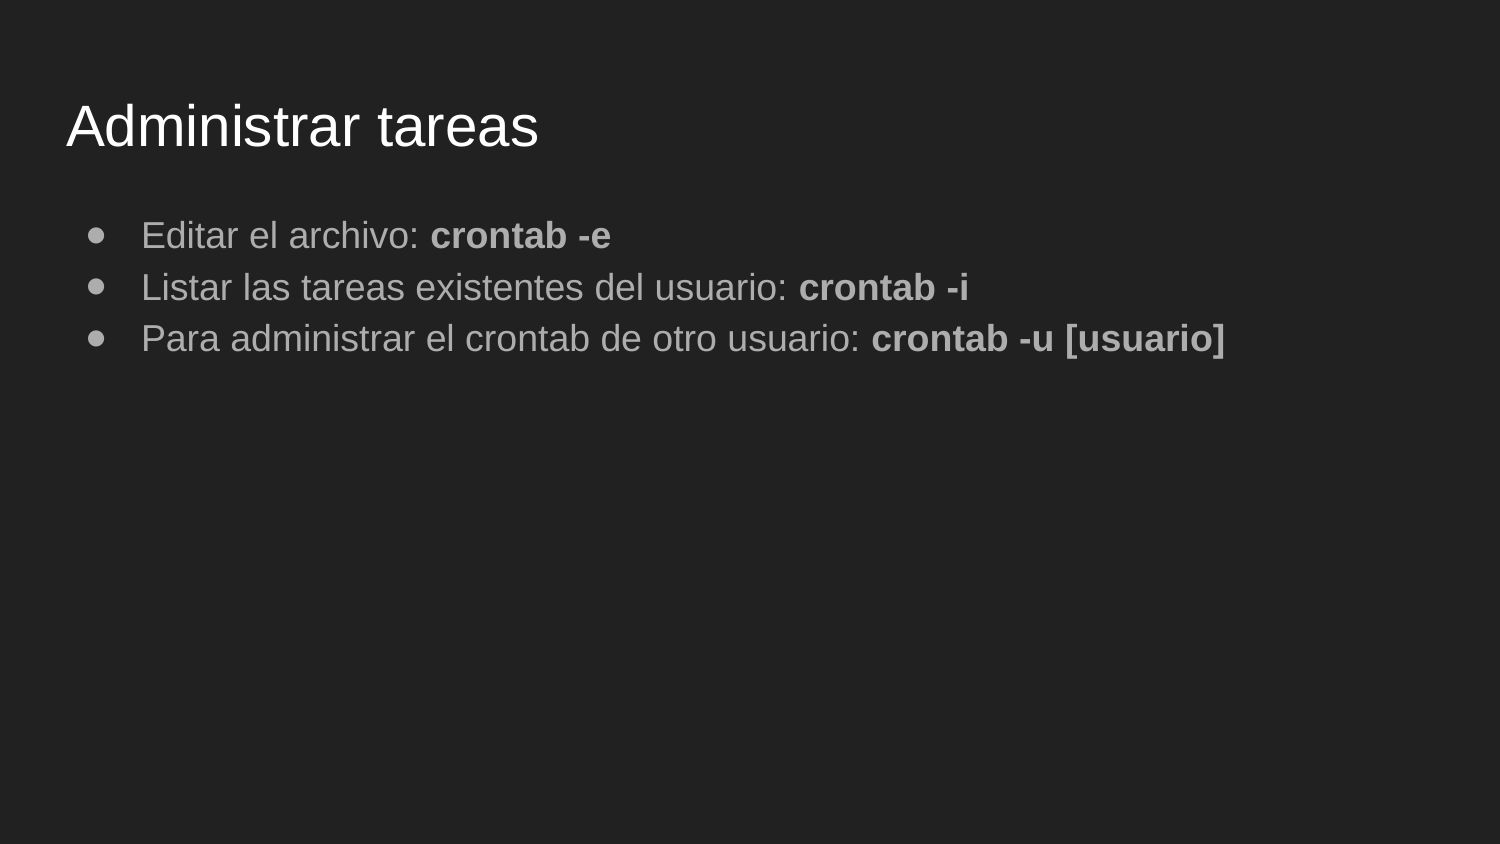

# Administrar tareas
Editar el archivo: crontab -e
Listar las tareas existentes del usuario: crontab -i
Para administrar el crontab de otro usuario: crontab -u [usuario]